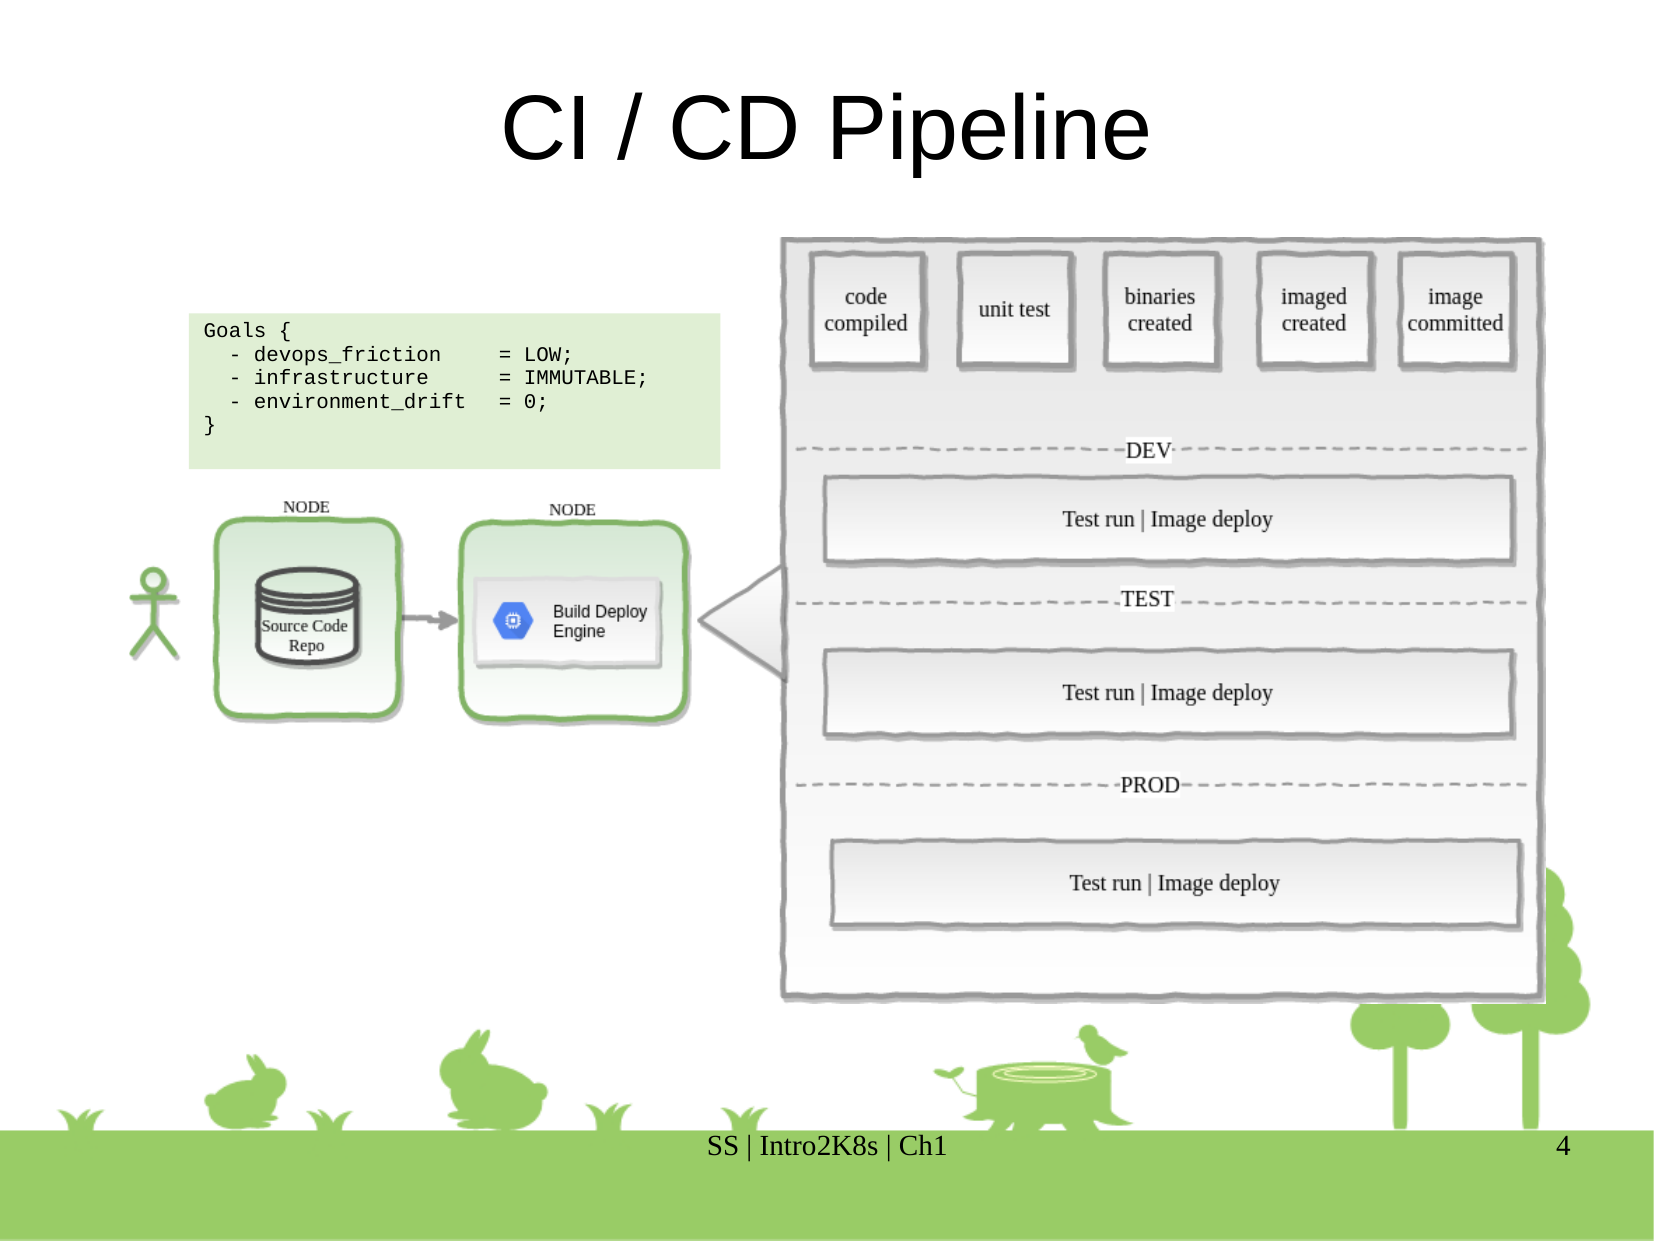

# CI / CD Pipeline
Goals {
 - devops_friction 	= LOW;
 - infrastructure 	= IMMUTABLE;
 - environment_drift 	= 0;
}
SS | Intro2K8s | Ch1
4